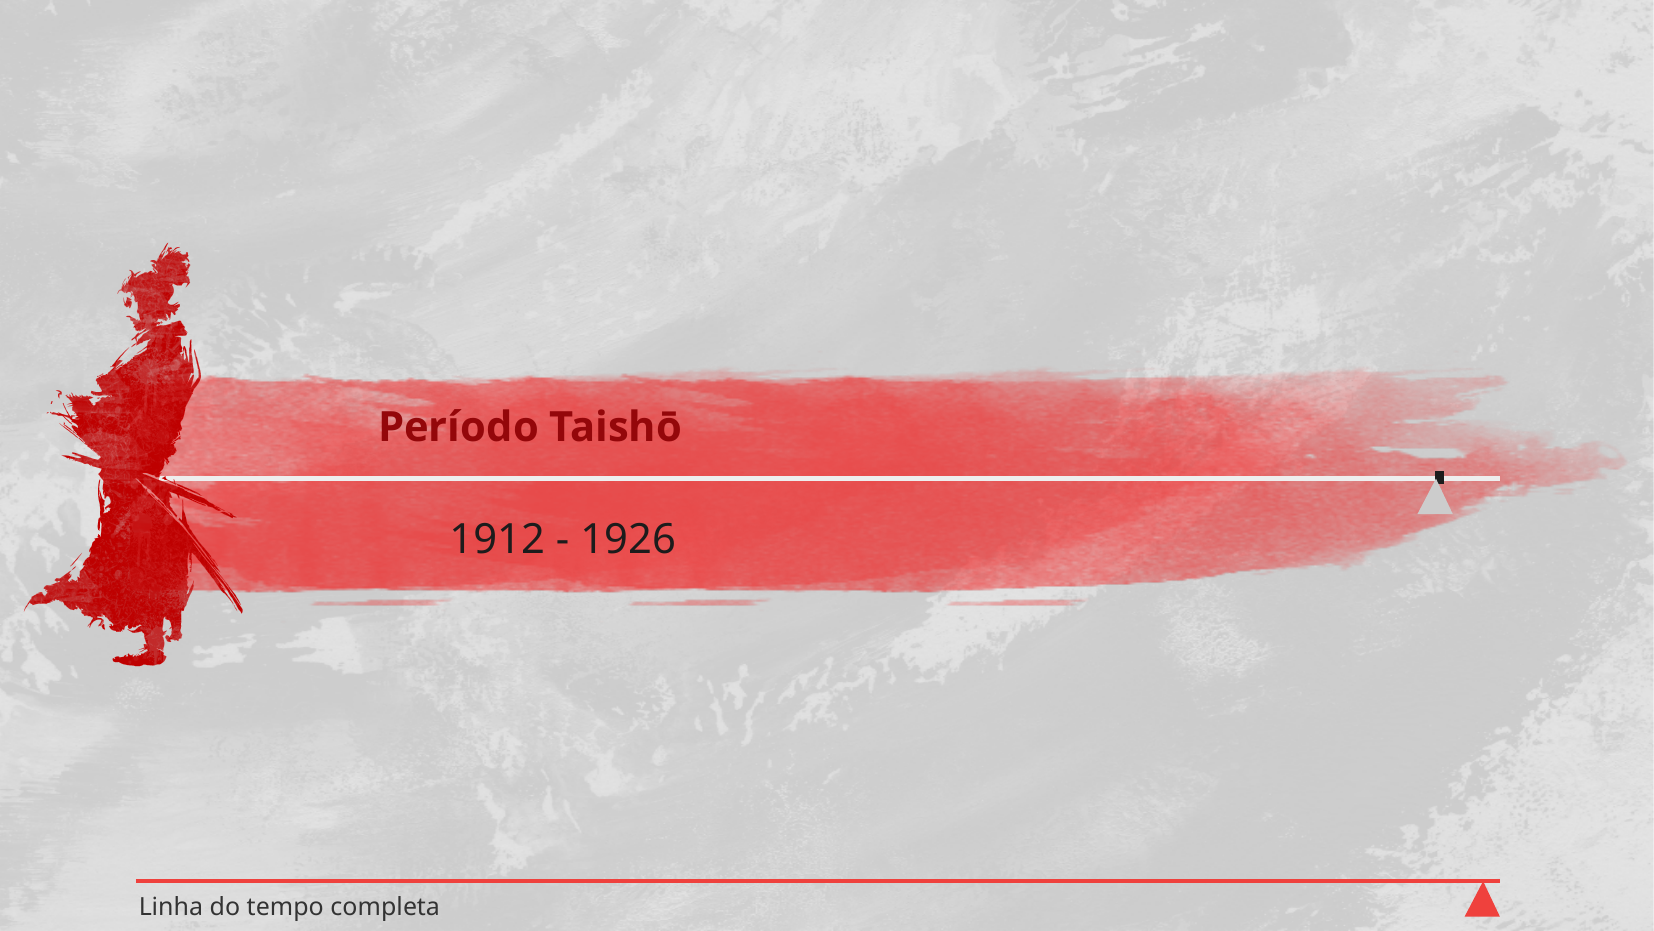

Período Taishō
1912 - 1926
Linha do tempo completa